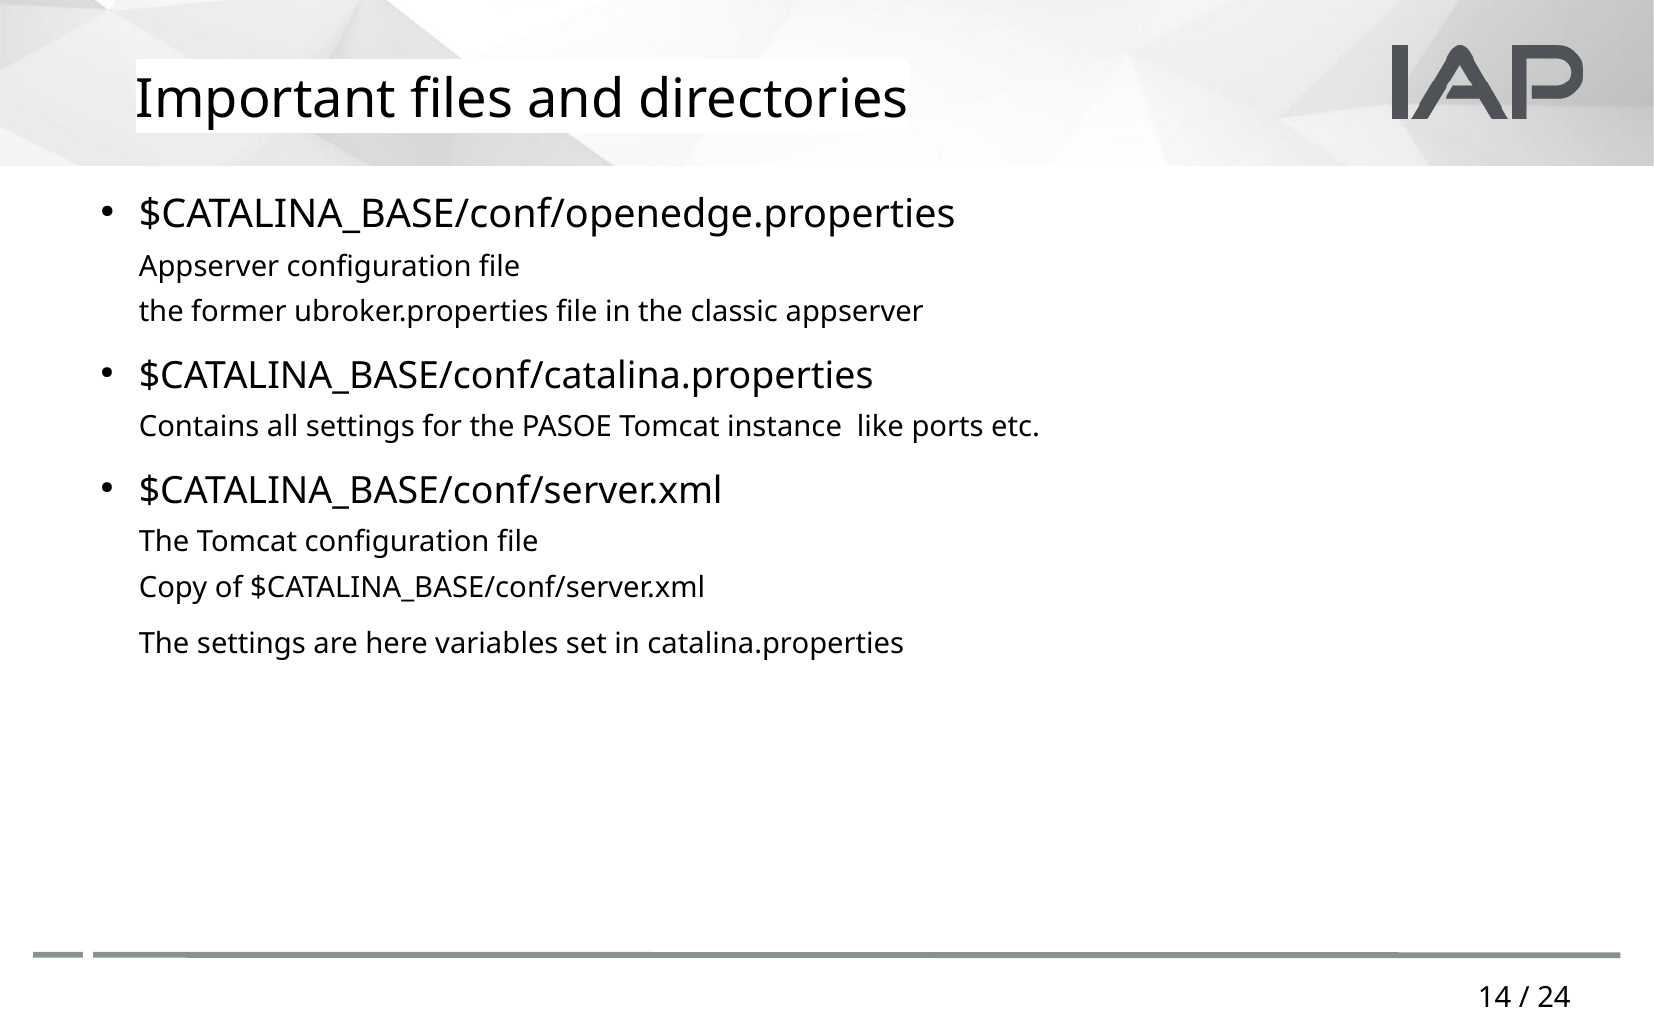

# Important files and directories
$CATALINA_BASE/conf/openedge.properties
Appserver configuration file
the former ubroker.properties file in the classic appserver
$CATALINA_BASE/conf/catalina.properties
Contains all settings for the PASOE Tomcat instance like ports etc.
$CATALINA_BASE/conf/server.xml
The Tomcat configuration file
Copy of $CATALINA_BASE/conf/server.xml
The settings are here variables set in catalina.properties
14